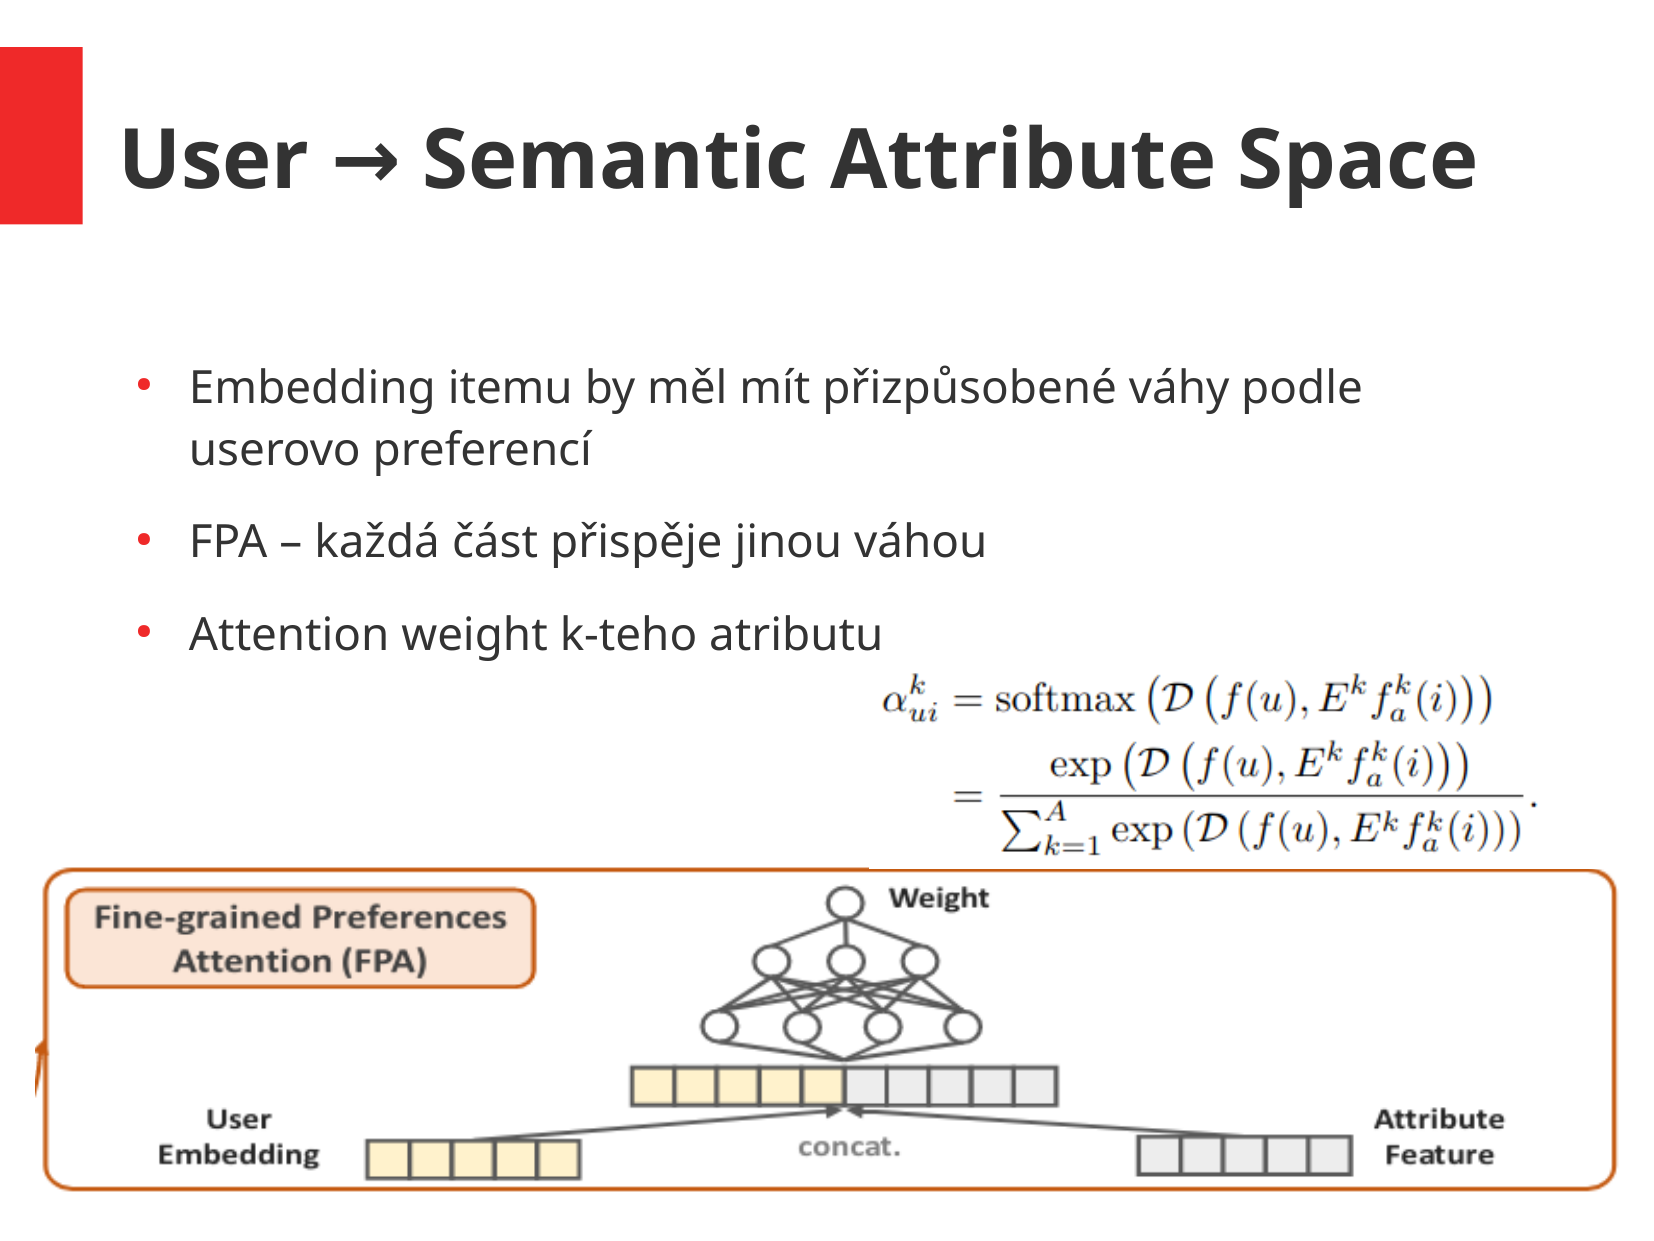

# User → Semantic Attribute Space
Embedding itemu by měl mít přizpůsobené váhy podle userovo preferencí
FPA – každá část přispěje jinou váhou
Attention weight k-teho atributu
9